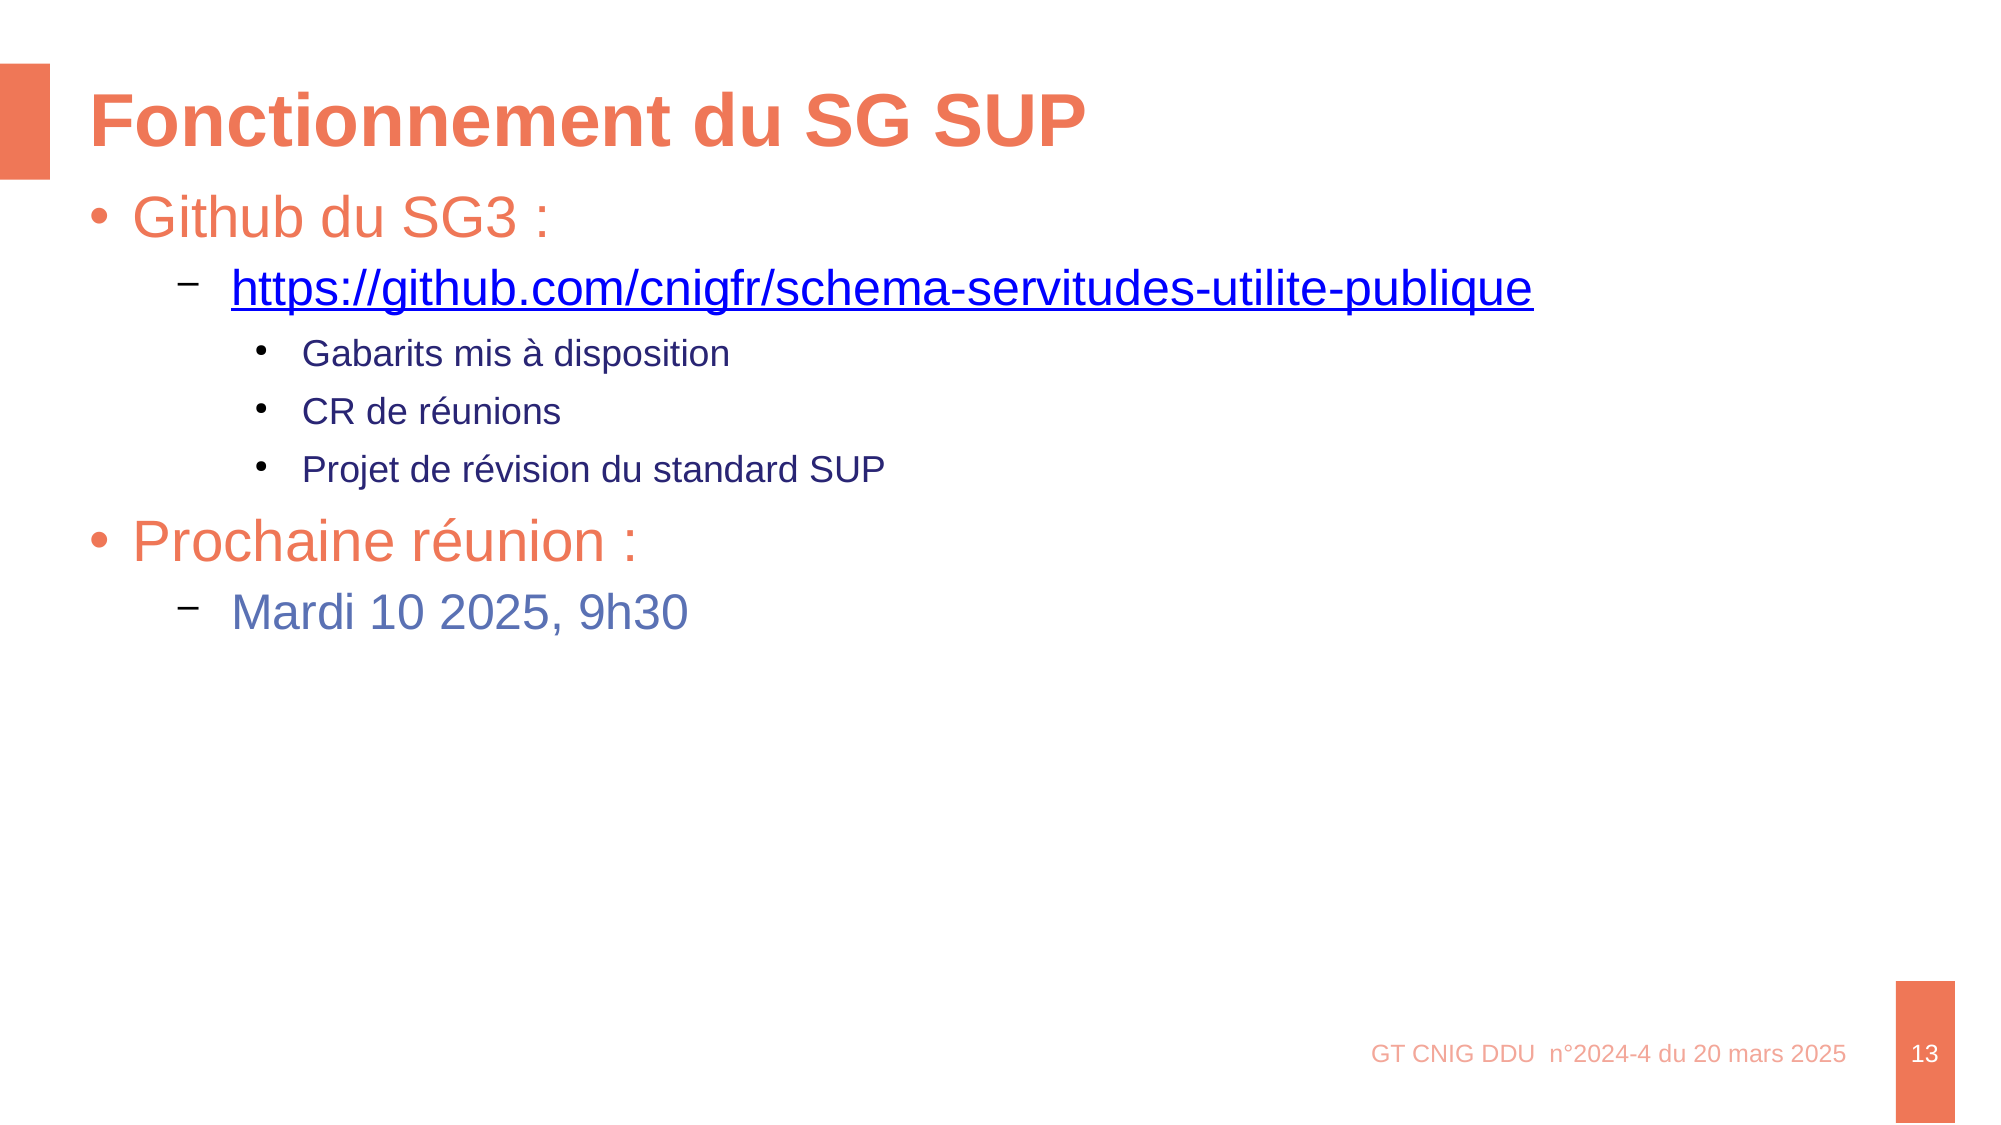

# Fonctionnement du SG SUP
Github du SG3 :
https://github.com/cnigfr/schema-servitudes-utilite-publique
Gabarits mis à disposition
CR de réunions
Projet de révision du standard SUP
Prochaine réunion :
Mardi 10 2025, 9h30
13
GT CNIG DDU n°2024-4 du 20 mars 2025